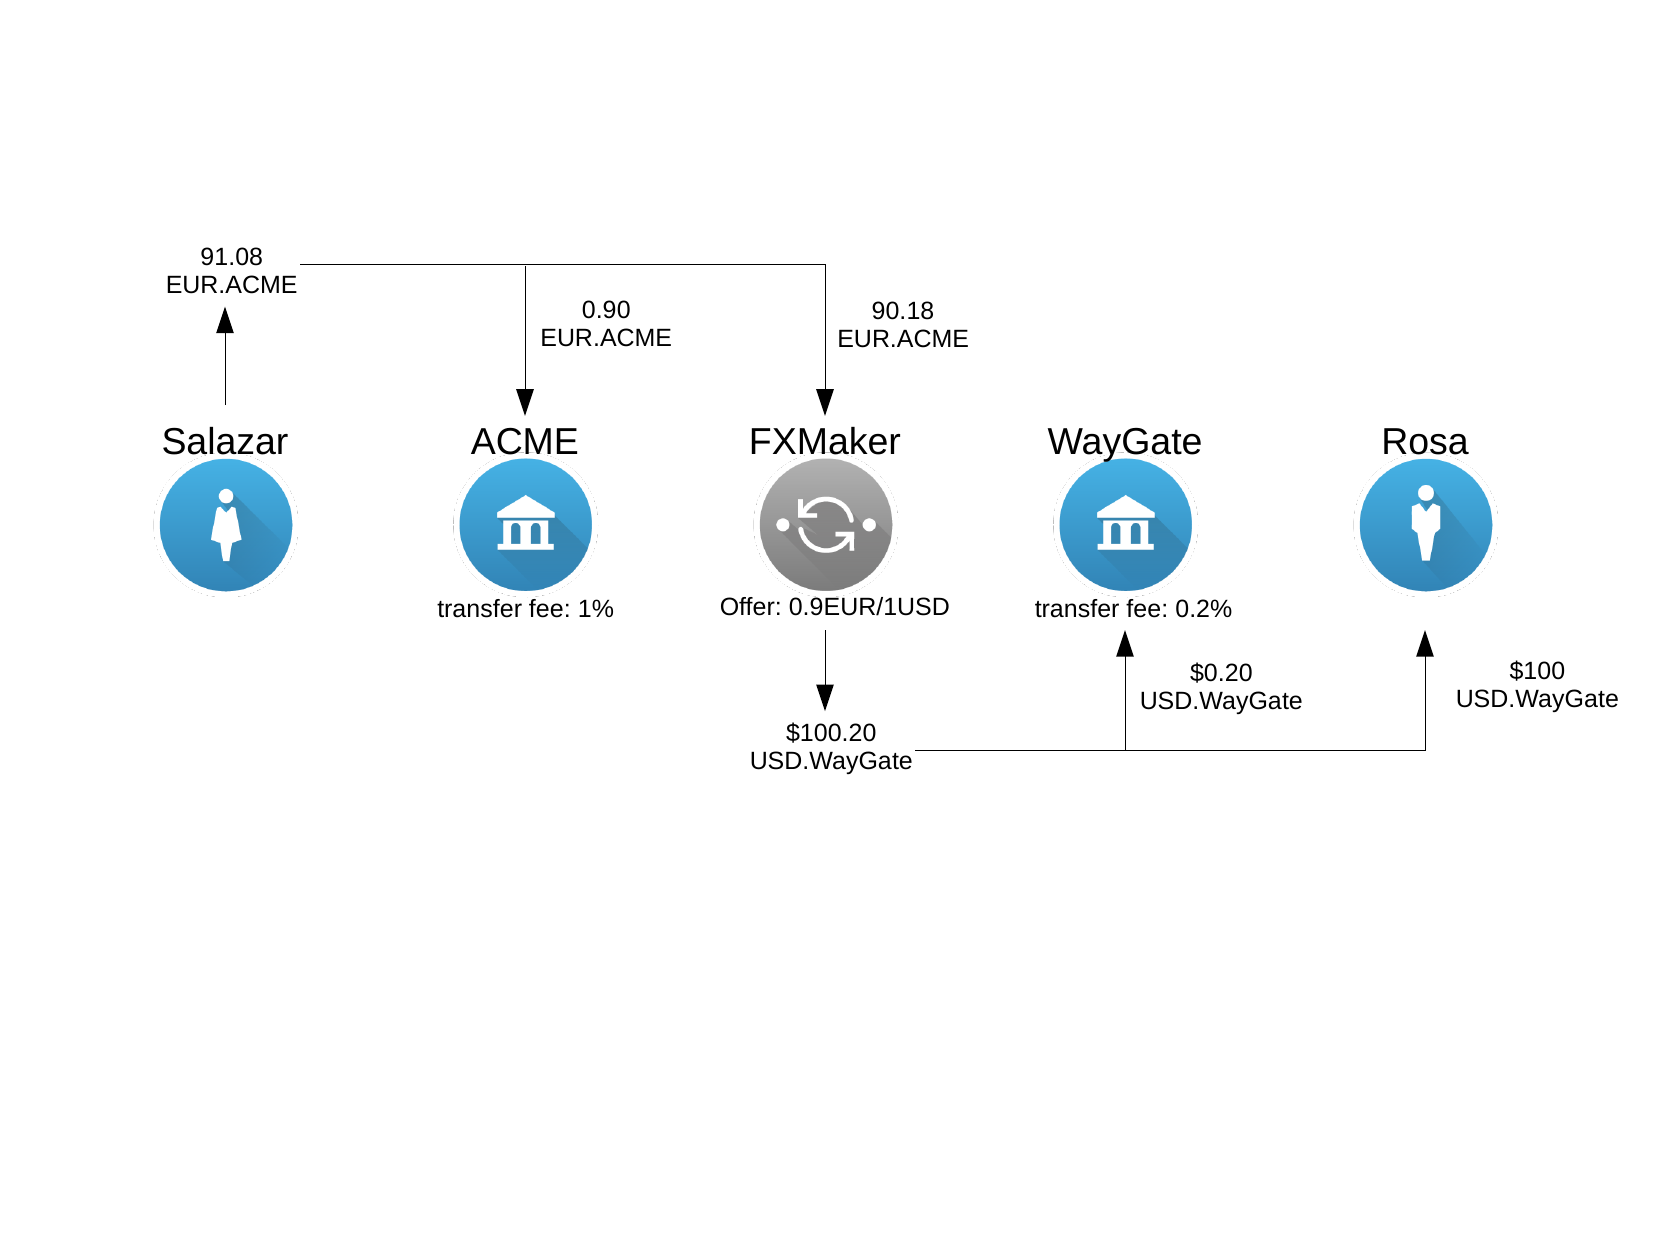

91.08
EUR.ACME
0.90
EUR.ACME
90.18
EUR.ACME
Salazar
ACME
FXMaker
WayGate
Rosa
Offer: 0.9EUR/1USD
transfer fee: 1%
transfer fee: 0.2%
$100
USD.WayGate
$0.20
USD.WayGate
$100.20
USD.WayGate